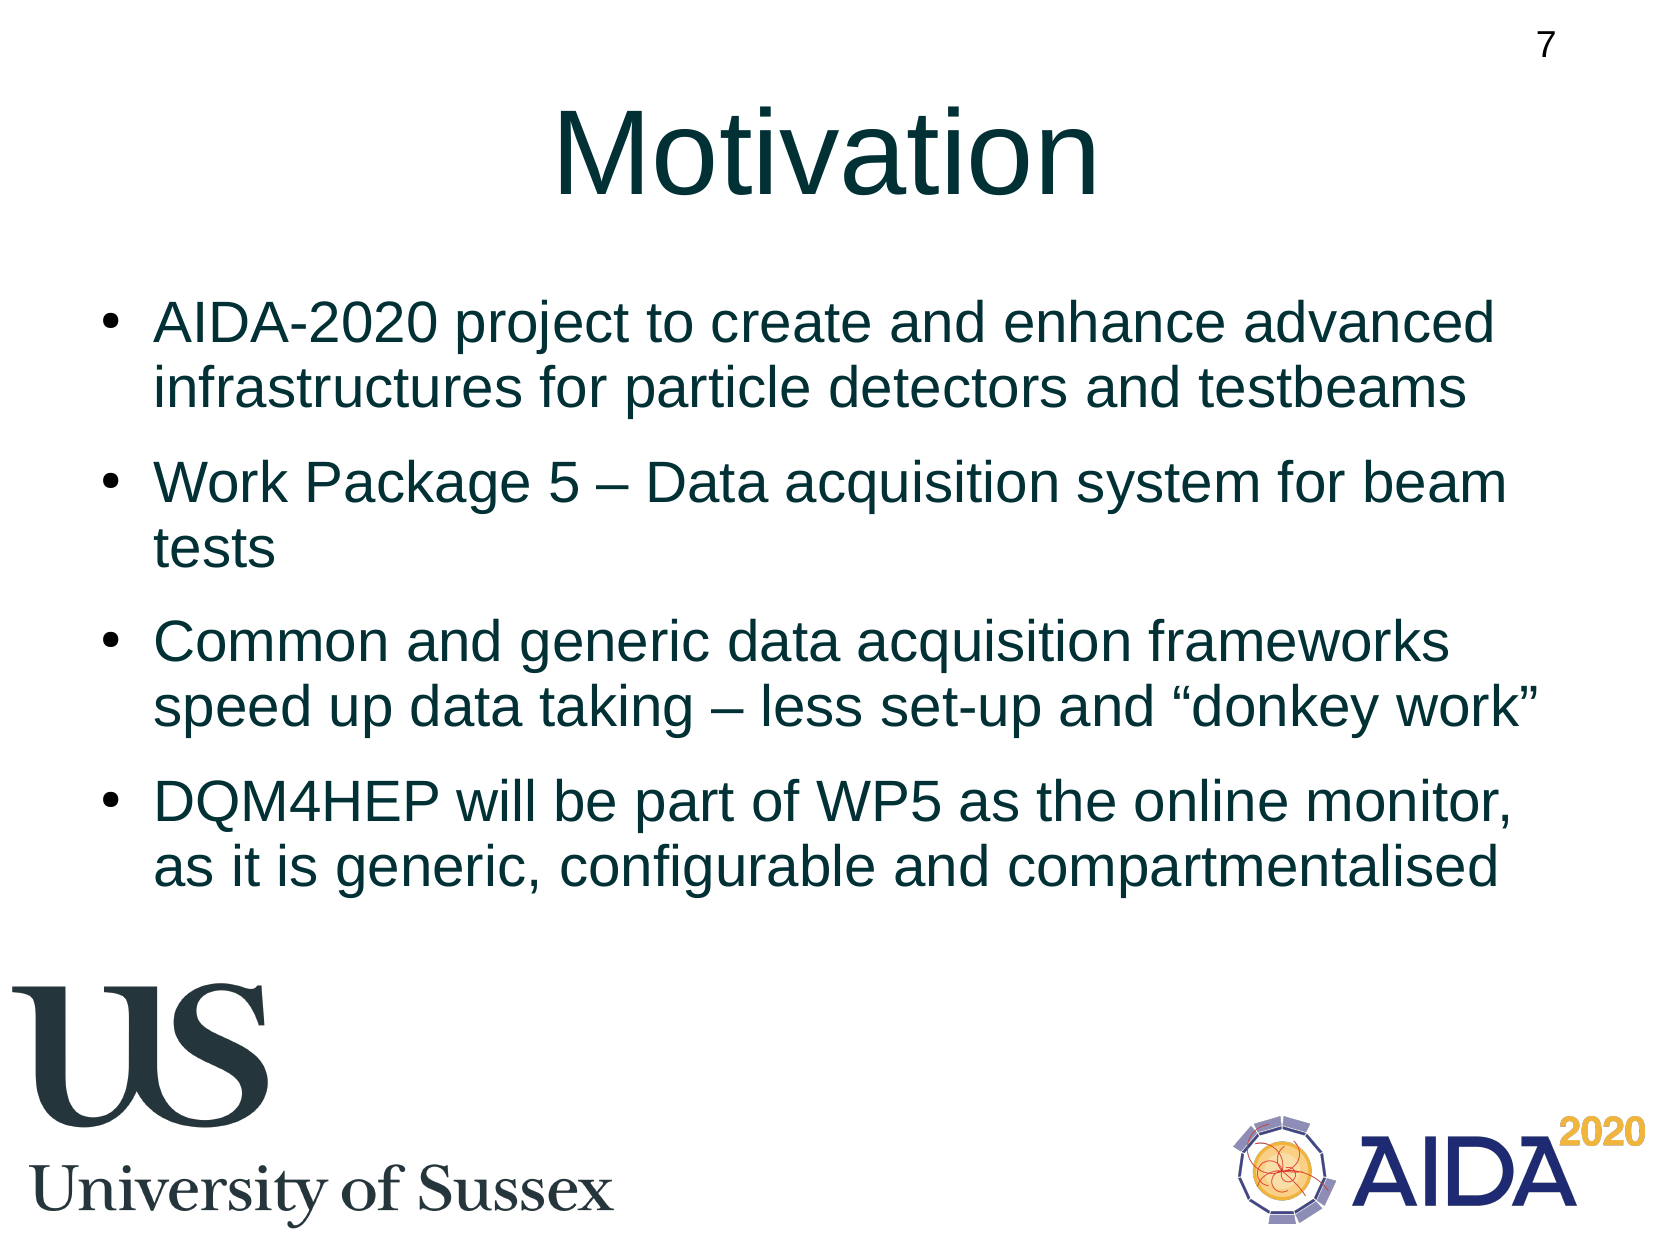

# Motivation
AIDA-2020 project to create and enhance advanced infrastructures for particle detectors and testbeams
Work Package 5 – Data acquisition system for beam tests
Common and generic data acquisition frameworks speed up data taking – less set-up and “donkey work”
DQM4HEP will be part of WP5 as the online monitor, as it is generic, configurable and compartmentalised